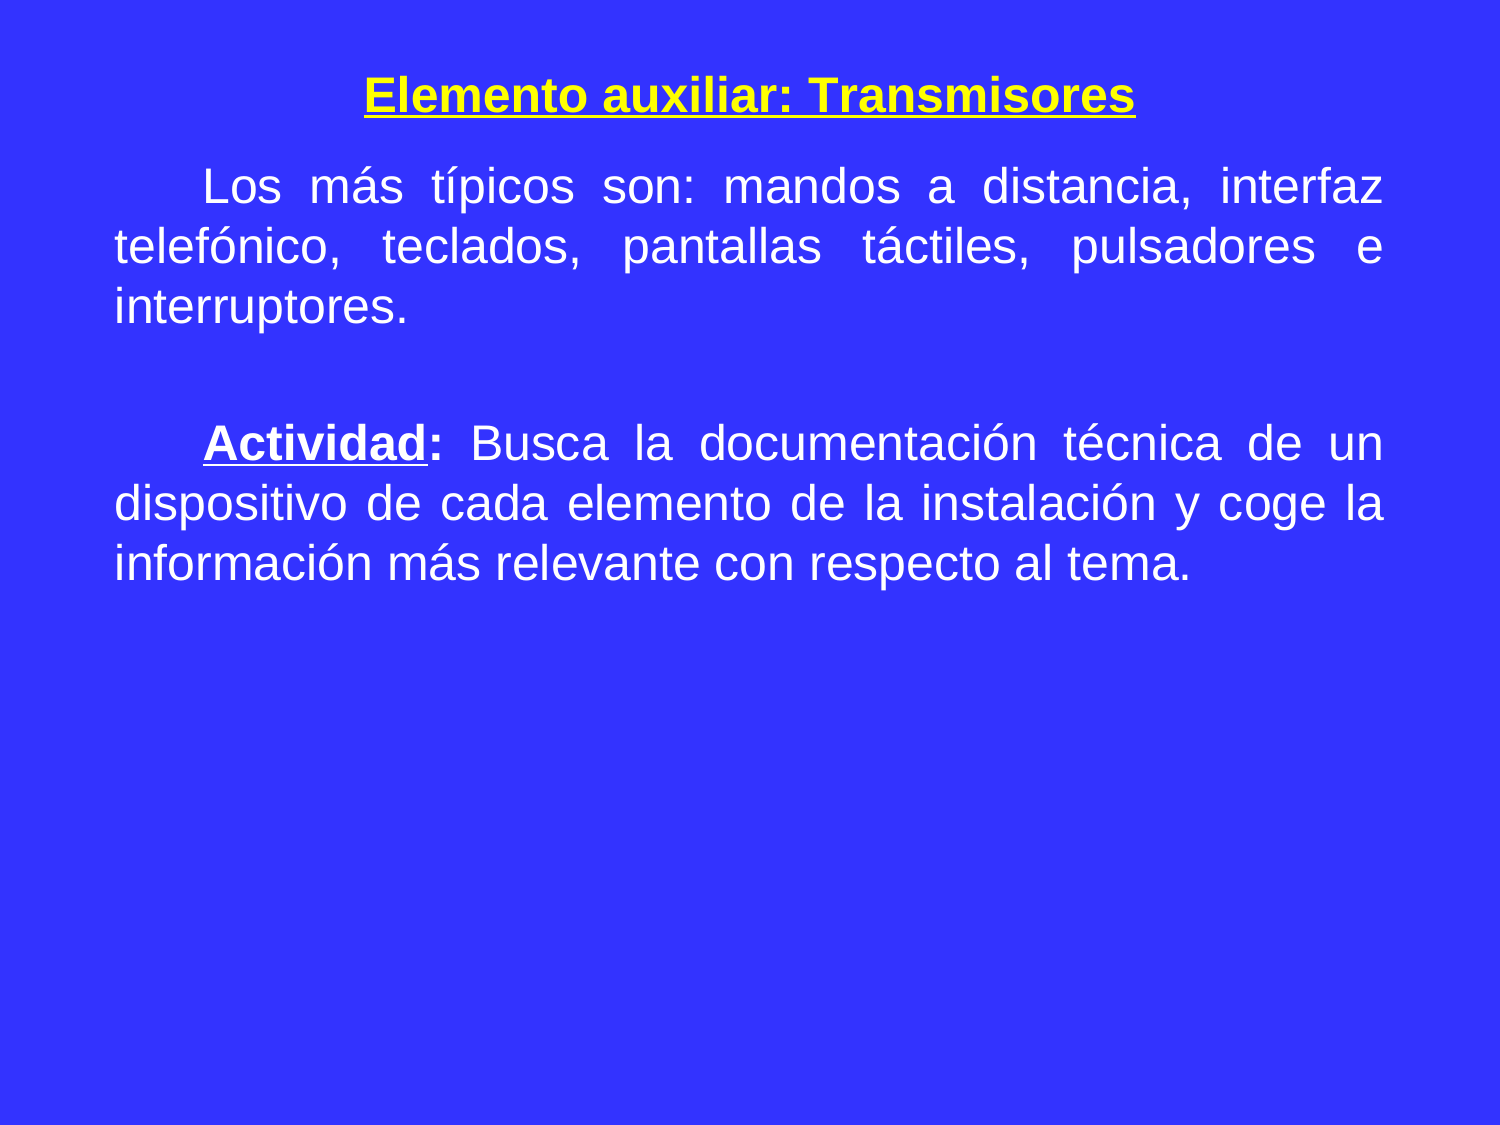

Elemento auxiliar: Transmisores
	Los más típicos son: mandos a distancia, interfaz telefónico, teclados, pantallas táctiles, pulsadores e interruptores.
	Actividad: Busca la documentación técnica de un dispositivo de cada elemento de la instalación y coge la información más relevante con respecto al tema.